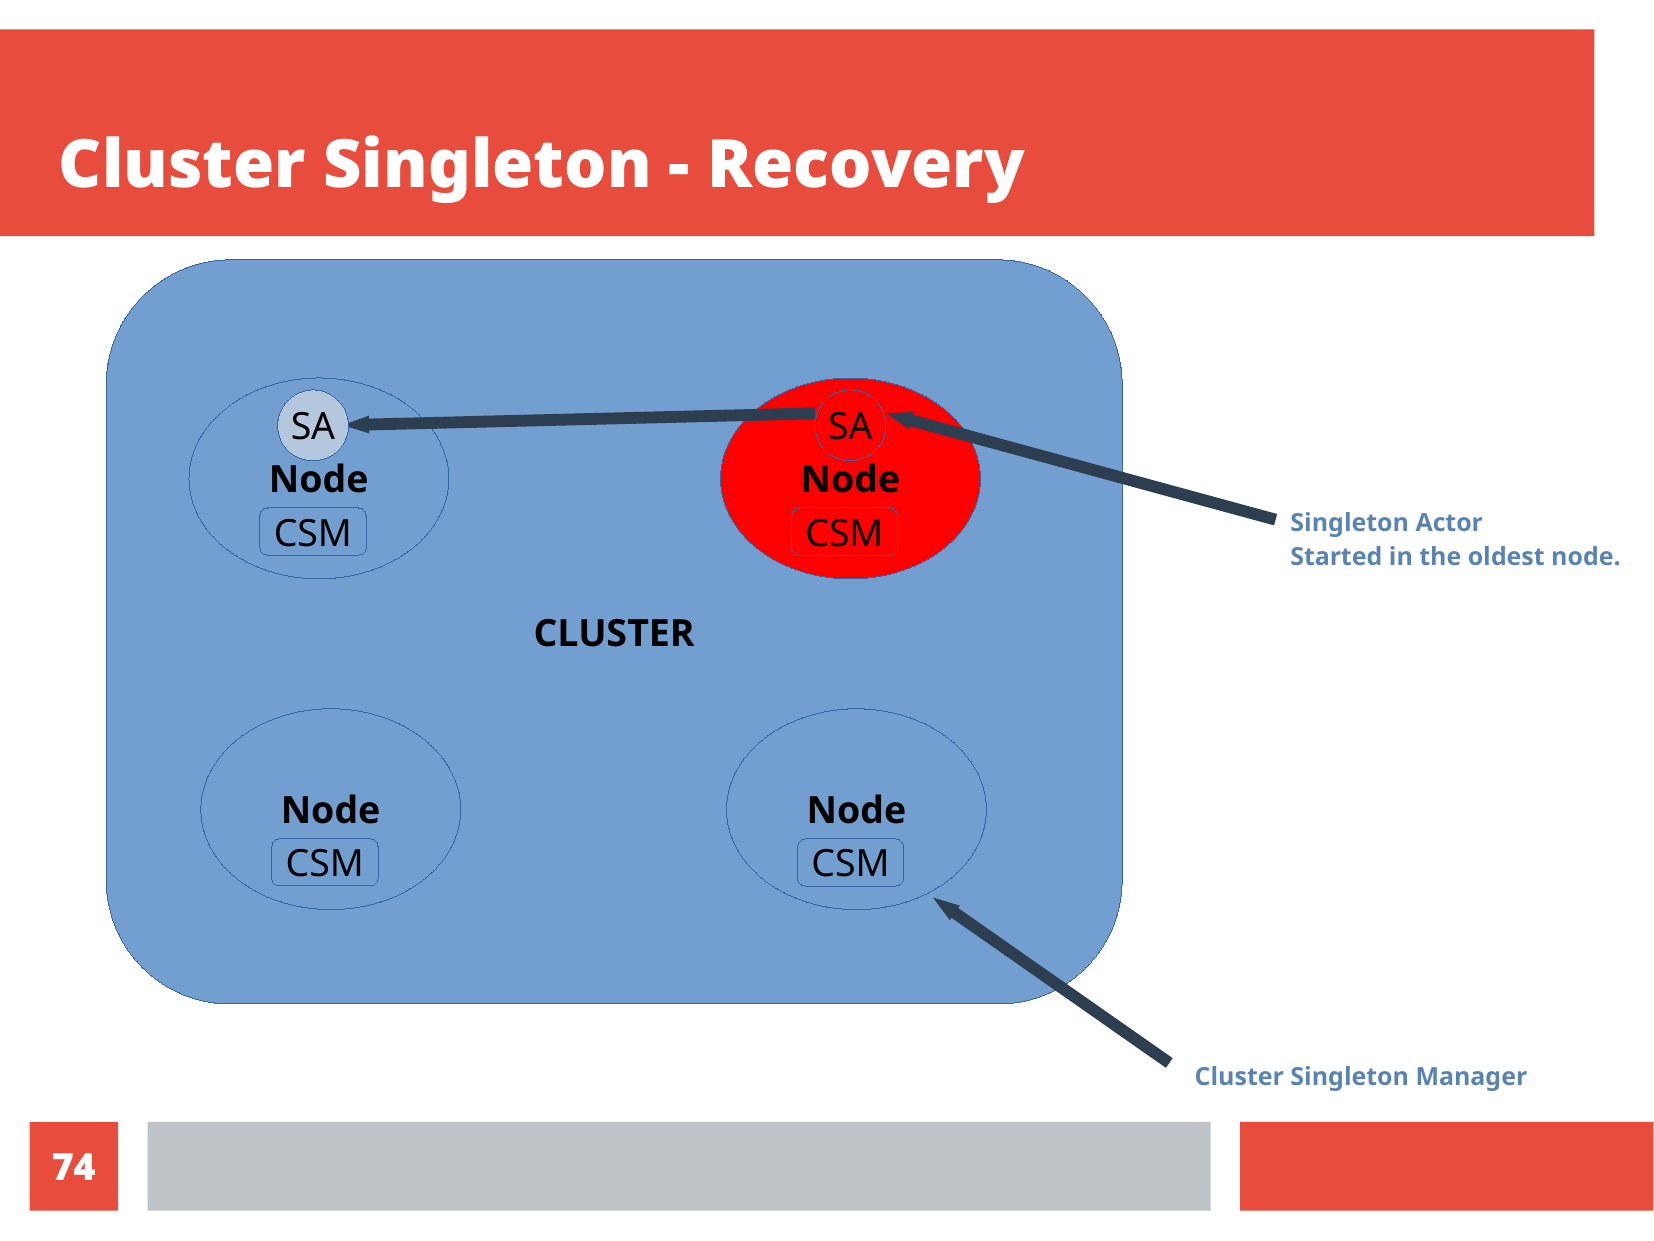

# Cluster Singleton - Recovery
CLUSTER
Node
Node
SA
SA
Singleton Actor
Started in the oldest node.
CSM
CSM
Node
Node
CSM
CSM
Cluster Singleton Manager
74